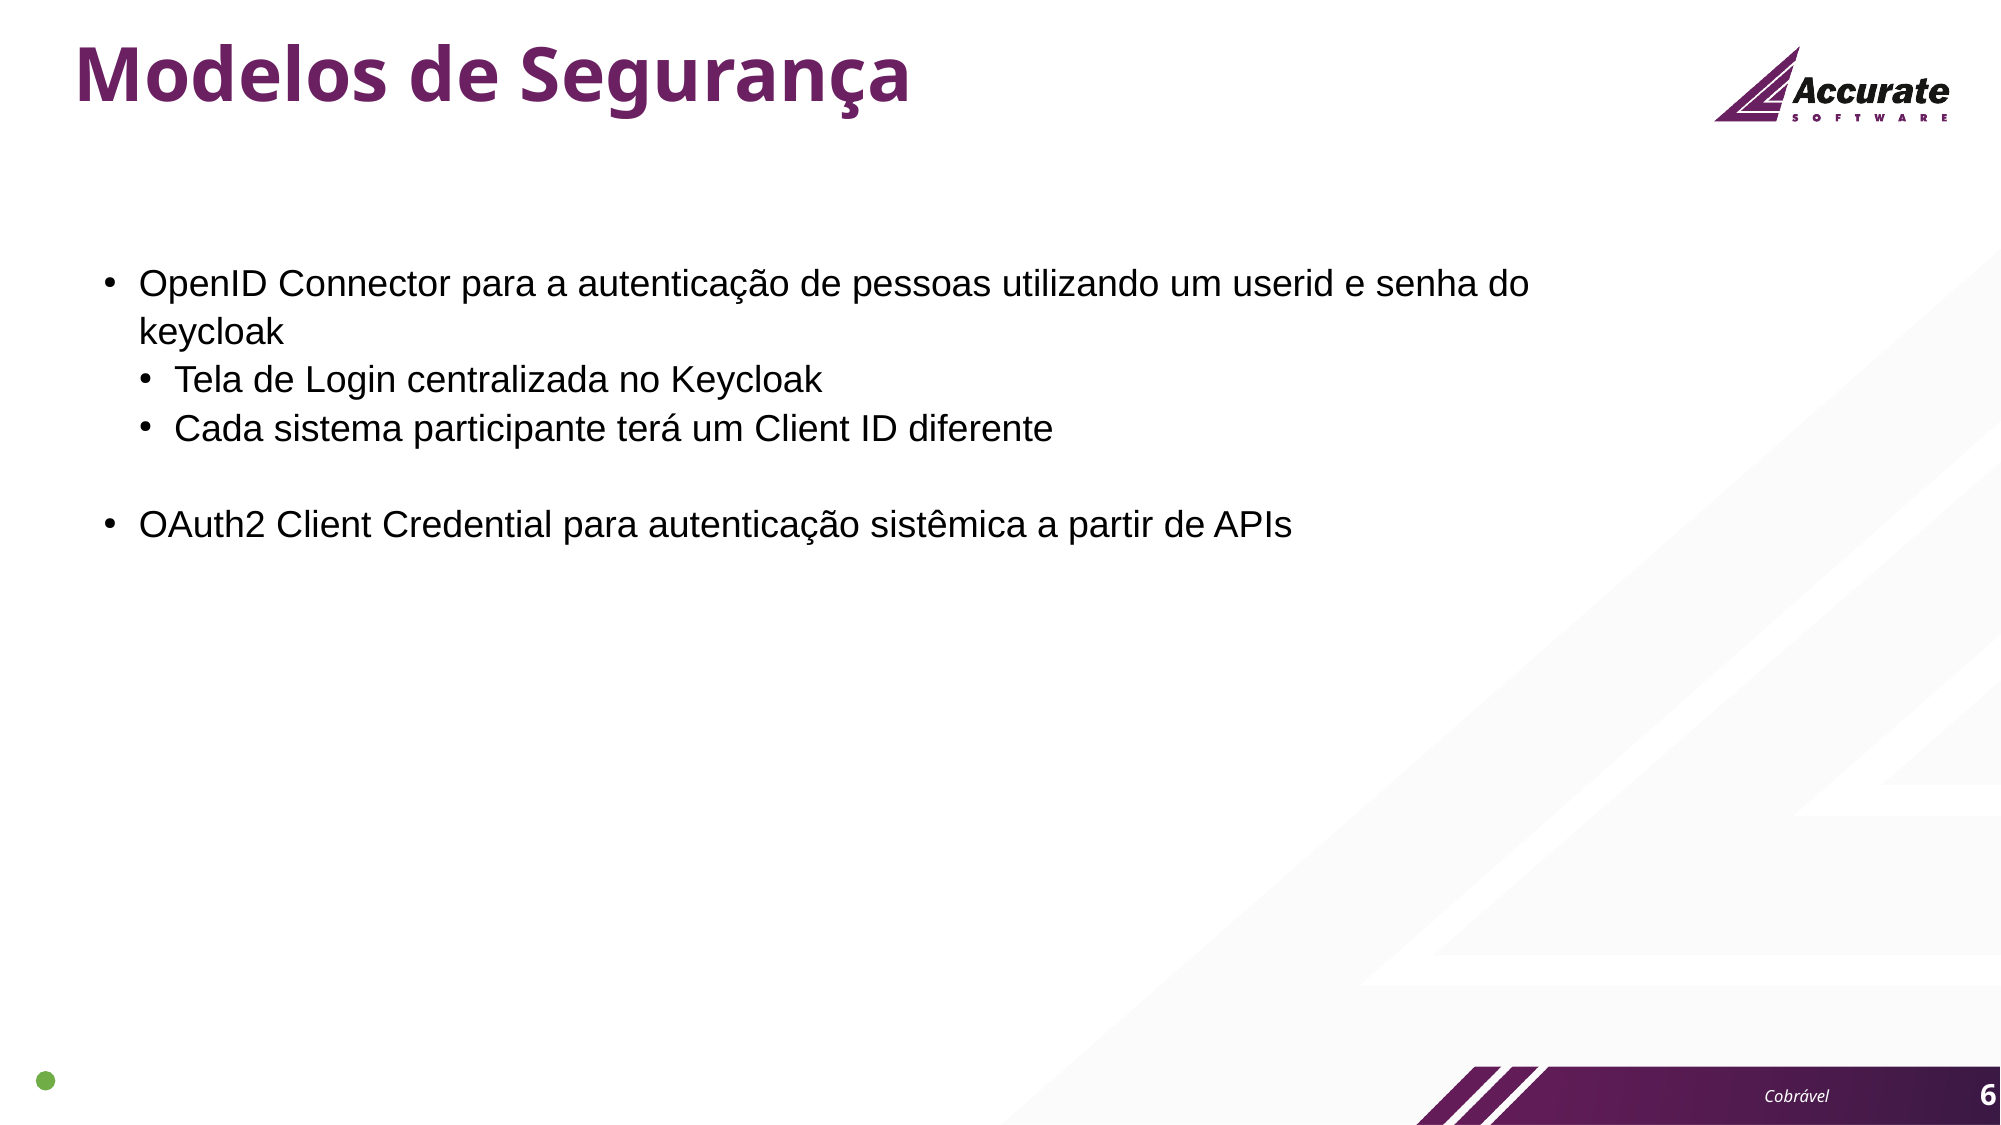

Modelos de Segurança
OpenID Connector para a autenticação de pessoas utilizando um userid e senha do keycloak
Tela de Login centralizada no Keycloak
Cada sistema participante terá um Client ID diferente
OAuth2 Client Credential para autenticação sistêmica a partir de APIs